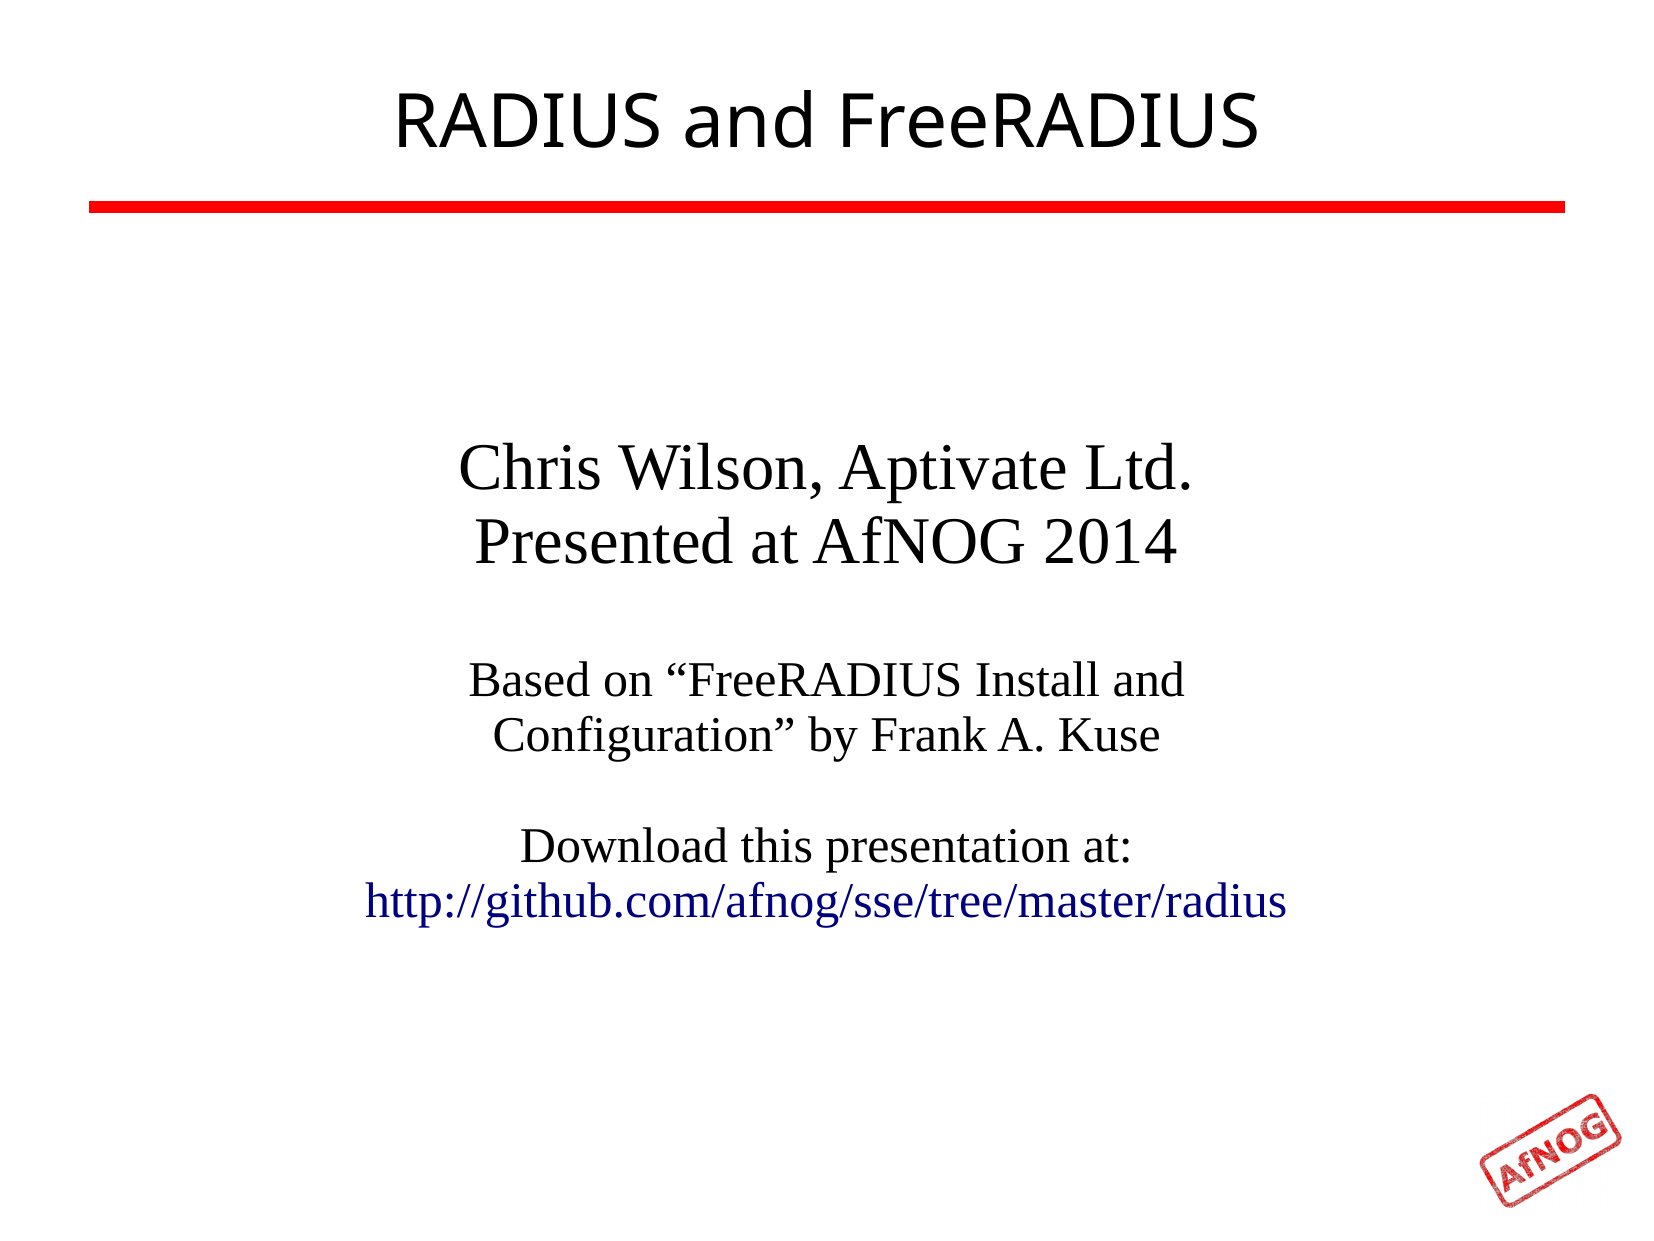

# RADIUS and FreeRADIUS
Chris Wilson, Aptivate Ltd.
Presented at AfNOG 2014
Based on “FreeRADIUS Install and
Configuration” by Frank A. Kuse
Download this presentation at:
http://github.com/afnog/sse/tree/master/radius